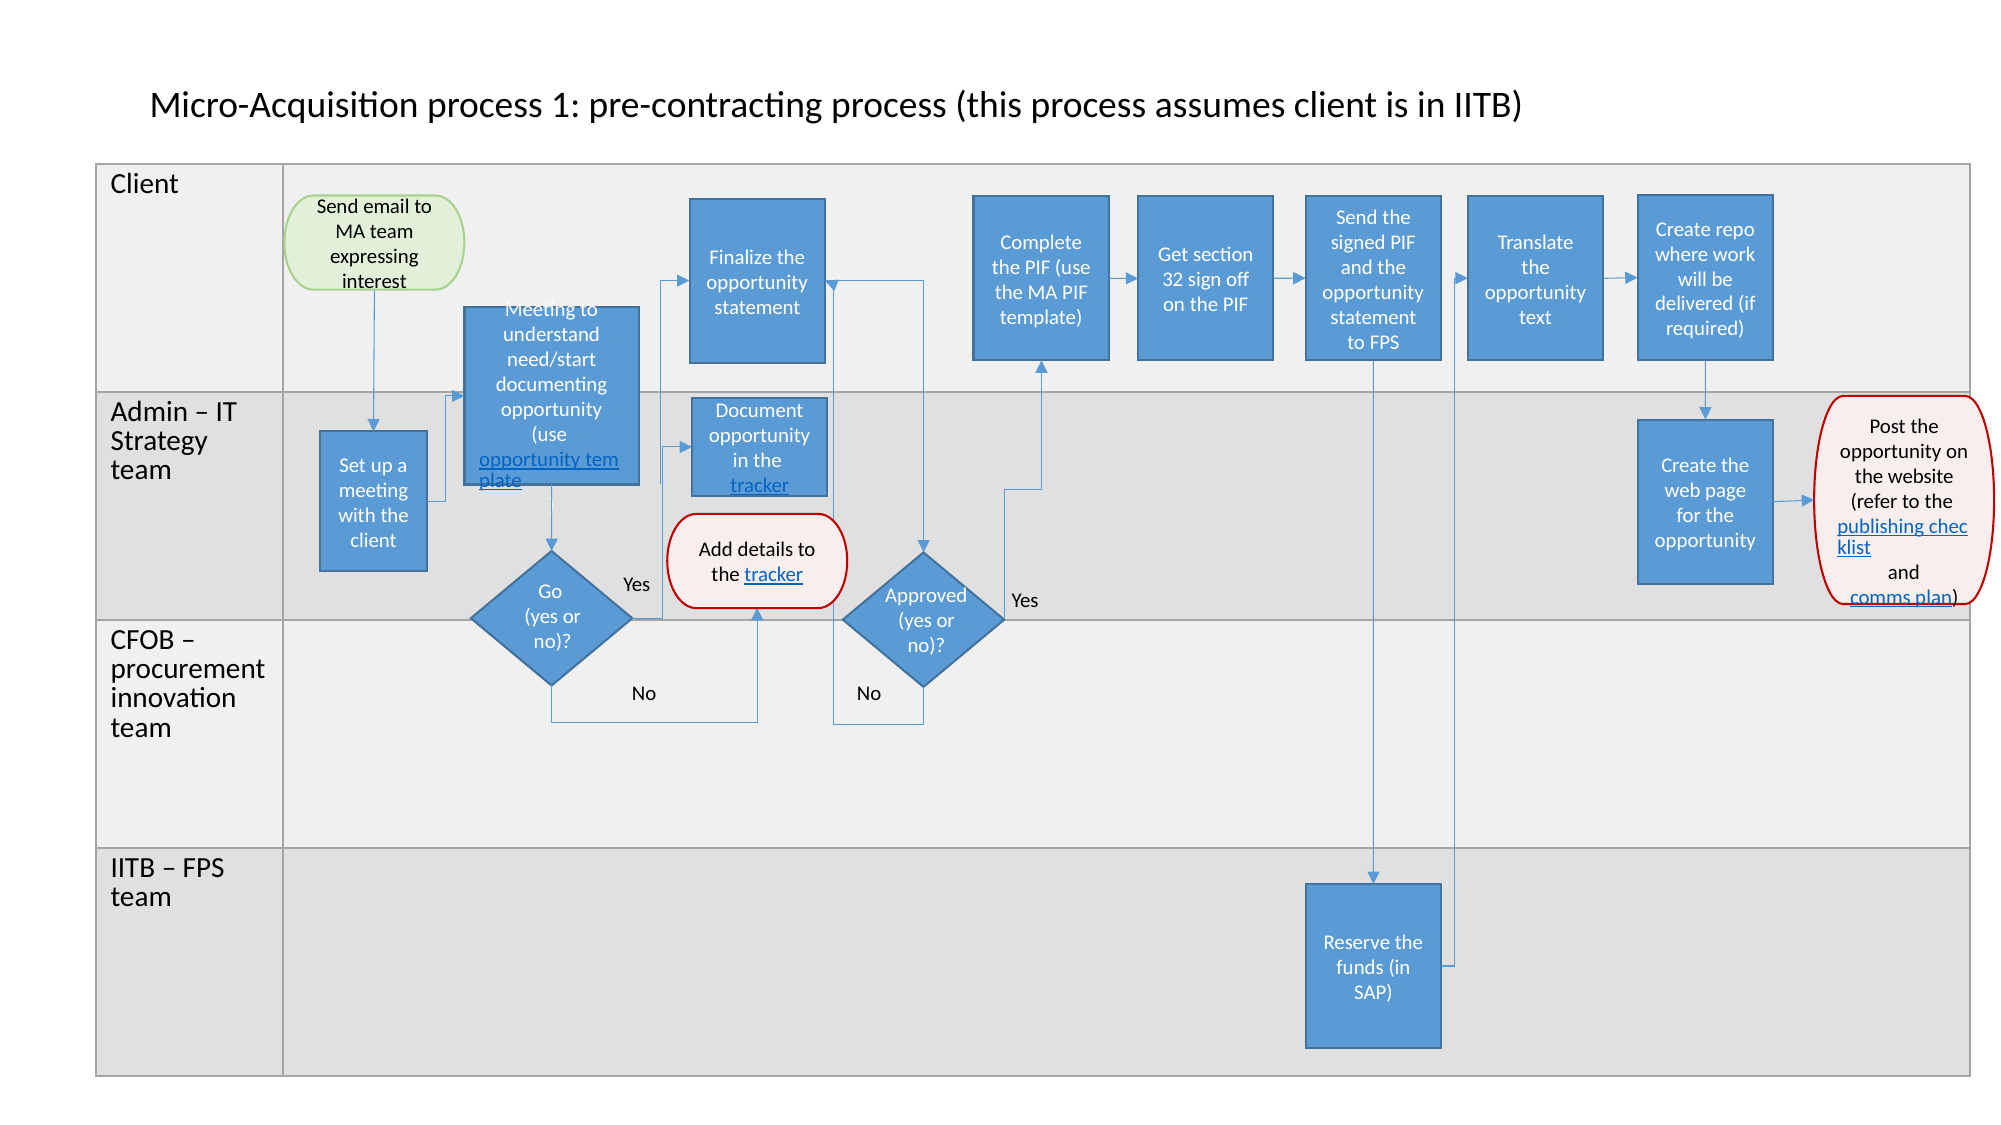

Micro-Acquisition process 1: pre-contracting process (this process assumes client is in IITB)
| Client | |
| --- | --- |
| Admin – IT Strategy team | |
| CFOB – procurement innovation team | |
| IITB – FPS team | |
Send email to MA team expressing interest
Create repo where work will be delivered (if required)
Complete the PIF (use the MA PIF template)
Get section 32 sign off on the PIF
Send the signed PIF and the opportunity statement to FPS
Translate the opportunity text
Finalize the opportunity statement
Meeting to understand need/start documenting opportunity
(use opportunity template)
Post the opportunity on the website (refer to the publishing checklist and comms plan)
Document opportunity in the tracker
Create the web page for the opportunity
Set up a meeting with the client
Add details to the tracker
Yes
Go
(yes or no)?
Approved (yes or no)?
Yes
No
No
Reserve the funds (in SAP)